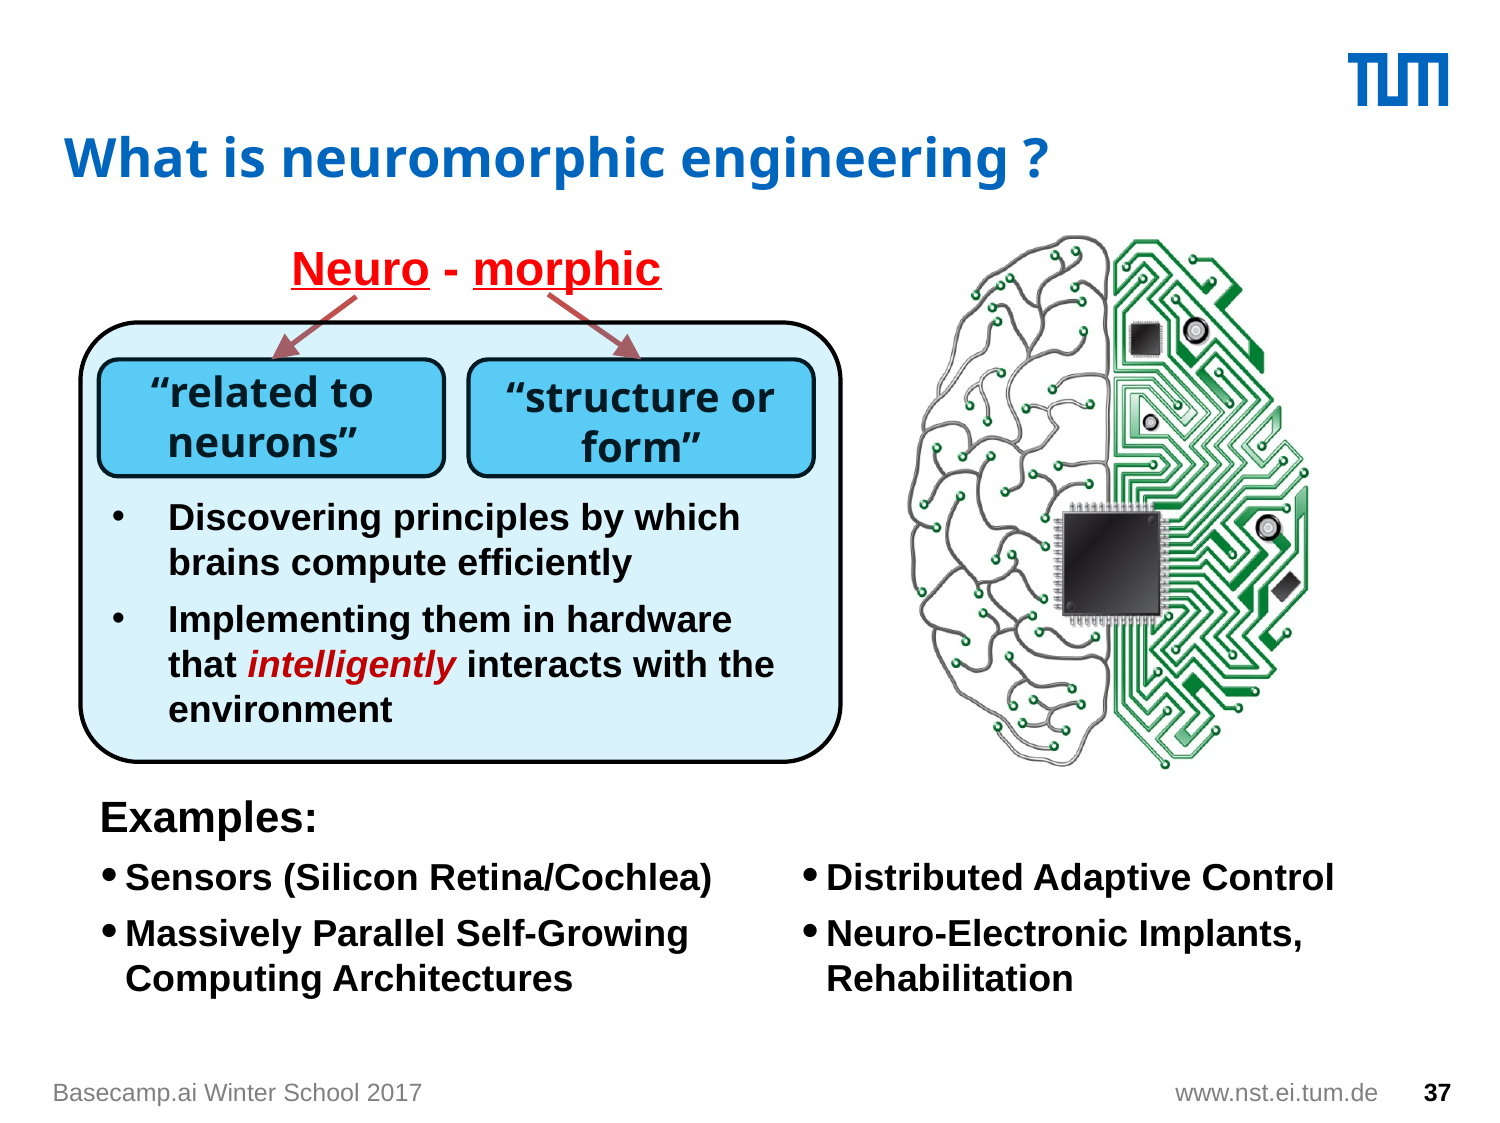

What is neuromorphic engineering ?
Neuro - morphic
Discovering principles by which brains compute efficiently
Implementing them in hardware
that intelligently interacts with the environment
“related to neurons”
“structure or form”
Examples:
Sensors (Silicon Retina/Cochlea)
Massively Parallel Self-Growing Computing Architectures
Distributed Adaptive Control
Neuro-Electronic Implants, Rehabilitation
Basecamp.ai Winter School 2017
37